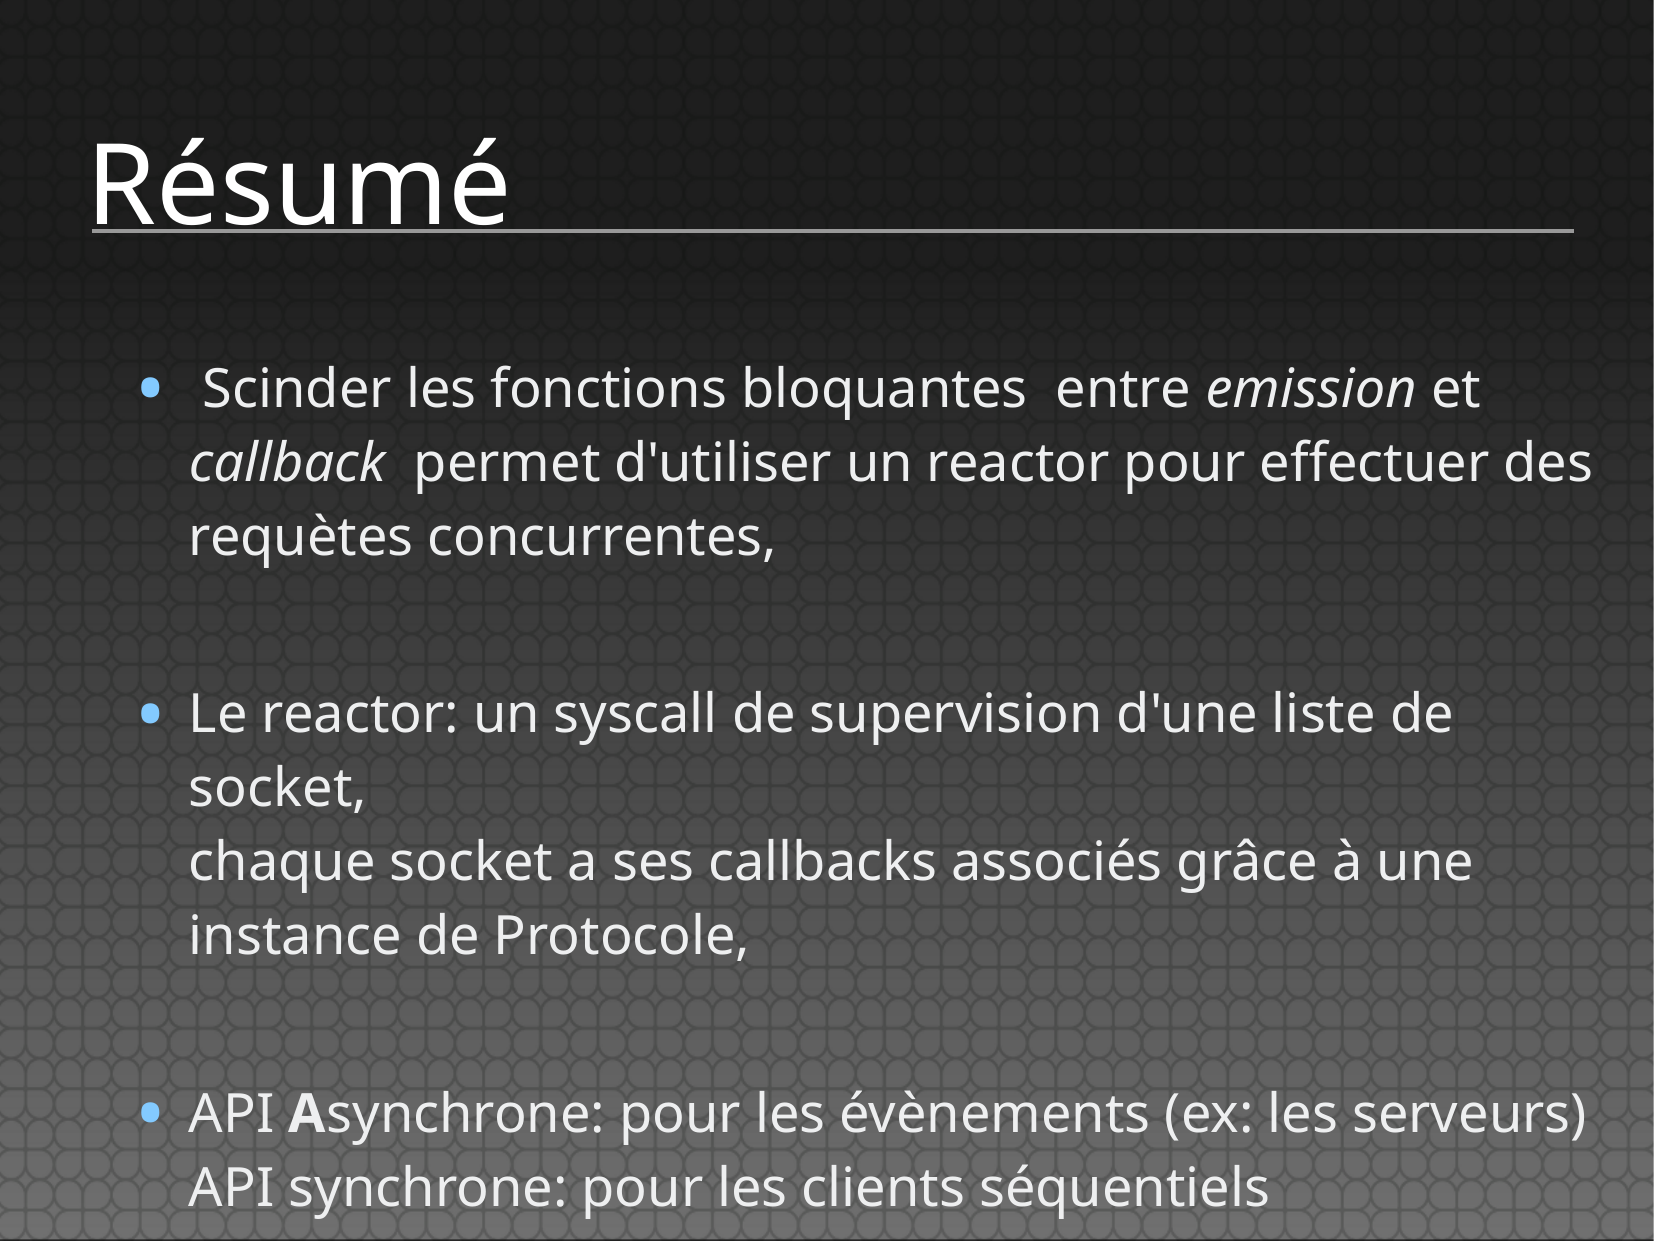

# Résumé
 Scinder les fonctions bloquantes entre emission et callback permet d'utiliser un reactor pour effectuer des requètes concurrentes,
Le reactor: un syscall de supervision d'une liste de socket,
chaque socket a ses callbacks associés grâce à une instance de Protocole,
API Asynchrone: pour les évènements (ex: les serveurs)
API synchrone: pour les clients séquentiels